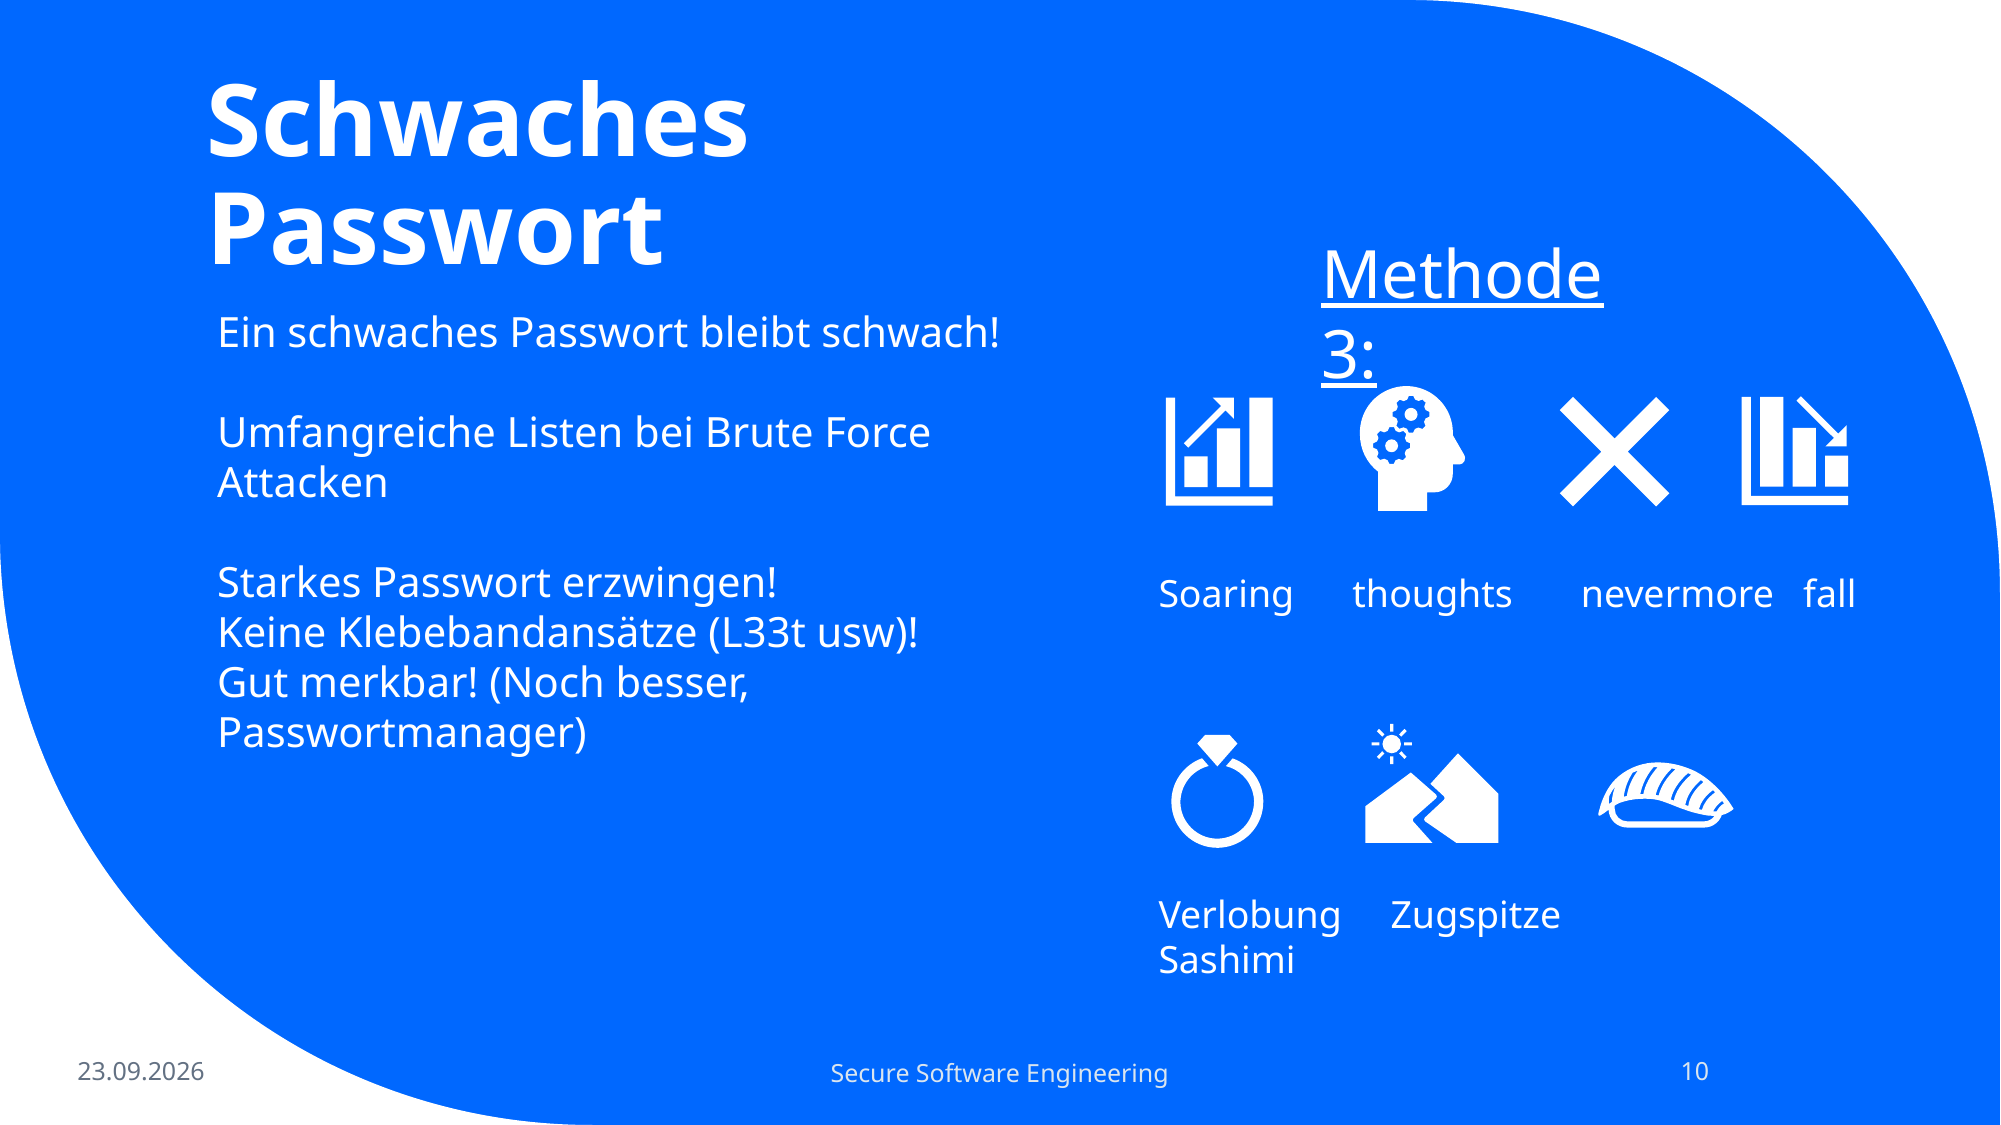

# Schwaches Passwort
Methode 3:
Ein schwaches Passwort bleibt schwach!
Umfangreiche Listen bei Brute Force Attacken
Starkes Passwort erzwingen!
Keine Klebebandansätze (L33t usw)!
Gut merkbar! (Noch besser, Passwortmanager)
Soaring thoughts nevermore fall
Verlobung Zugspitze Sashimi
Secure Software Engineering